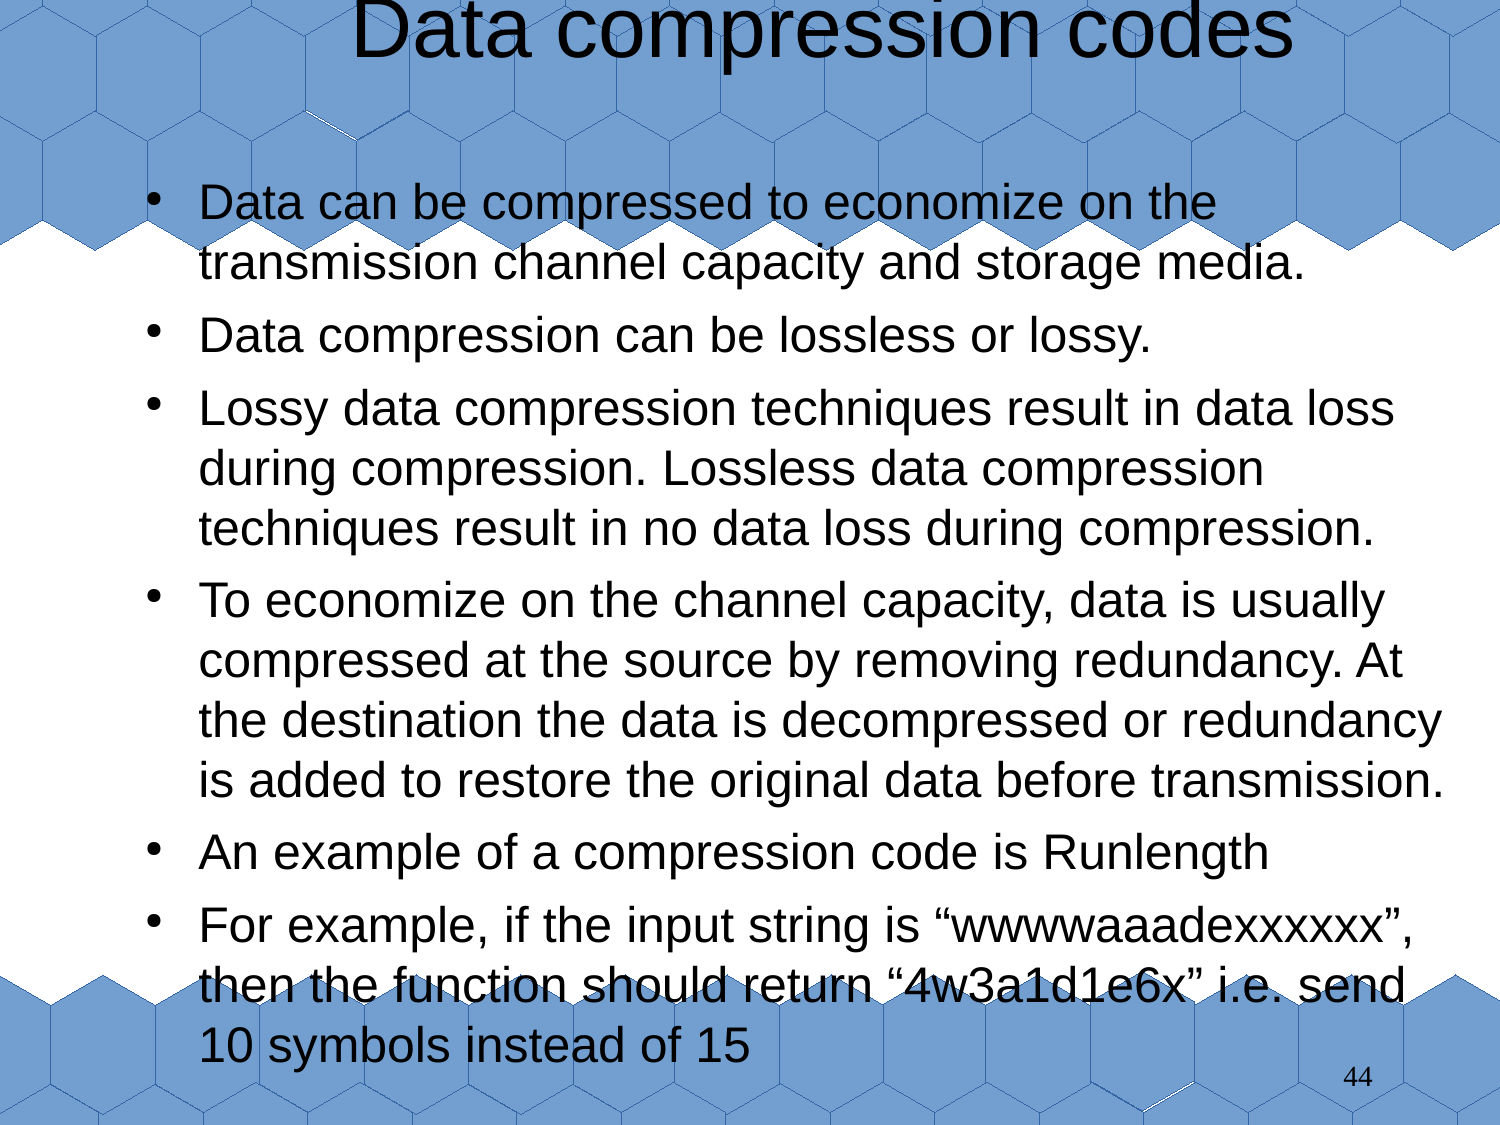

# Data compression codes
Data can be compressed to economize on the transmission channel capacity and storage media.
Data compression can be lossless or lossy.
Lossy data compression techniques result in data loss during compression. Lossless data compression techniques result in no data loss during compression.
To economize on the channel capacity, data is usually compressed at the source by removing redundancy. At the destination the data is decompressed or redundancy is added to restore the original data before transmission.
An example of a compression code is Runlength
For example, if the input string is “wwwwaaadexxxxxx”, then the function should return “4w3a1d1e6x” i.e. send 10 symbols instead of 15